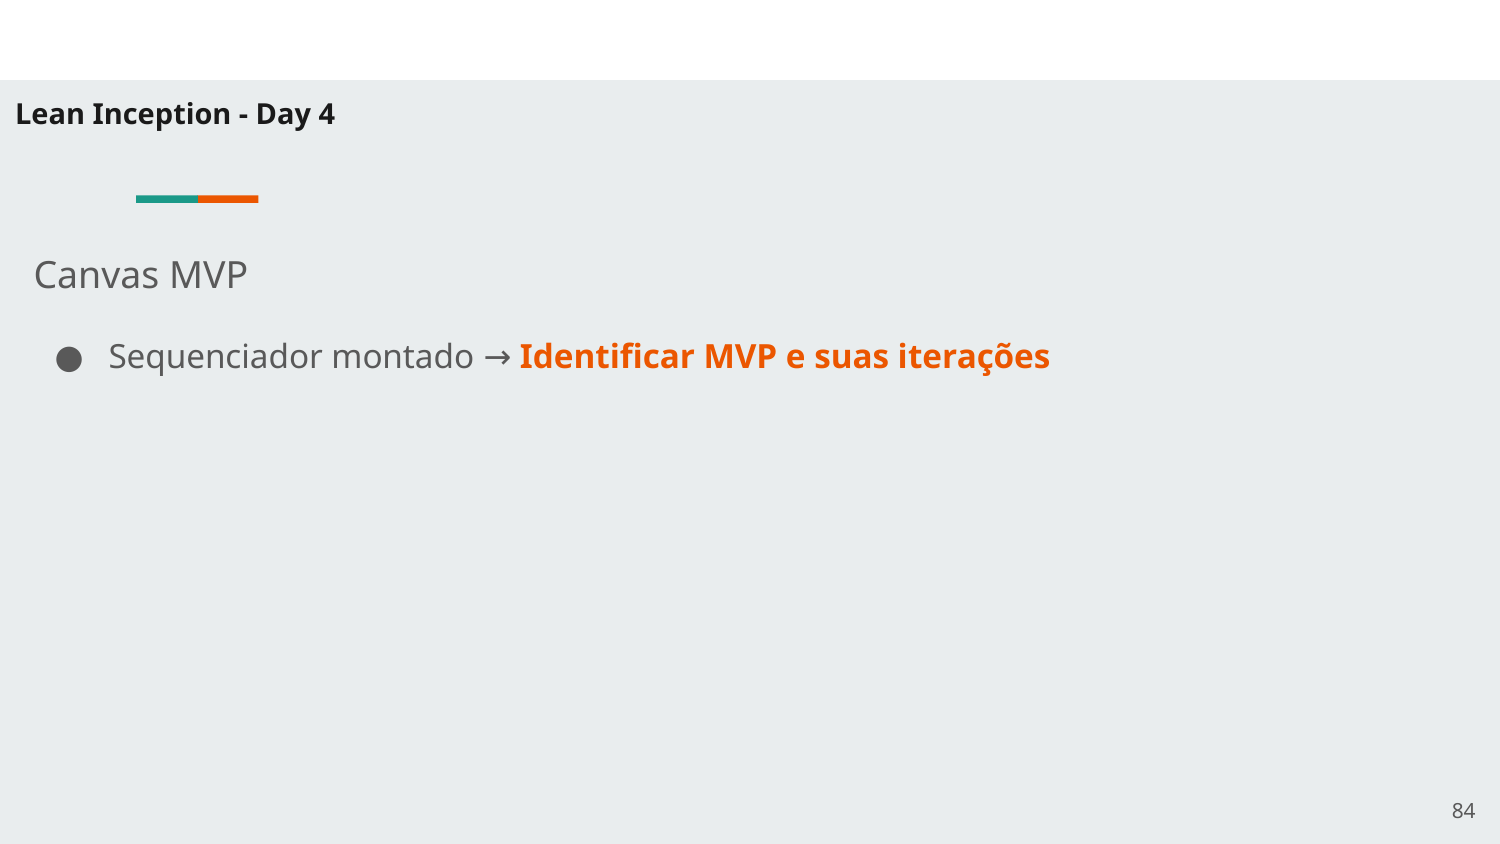

# Lean Inception - Day 4
Canvas MVP
Sequenciador montado → Identificar MVP e suas iterações